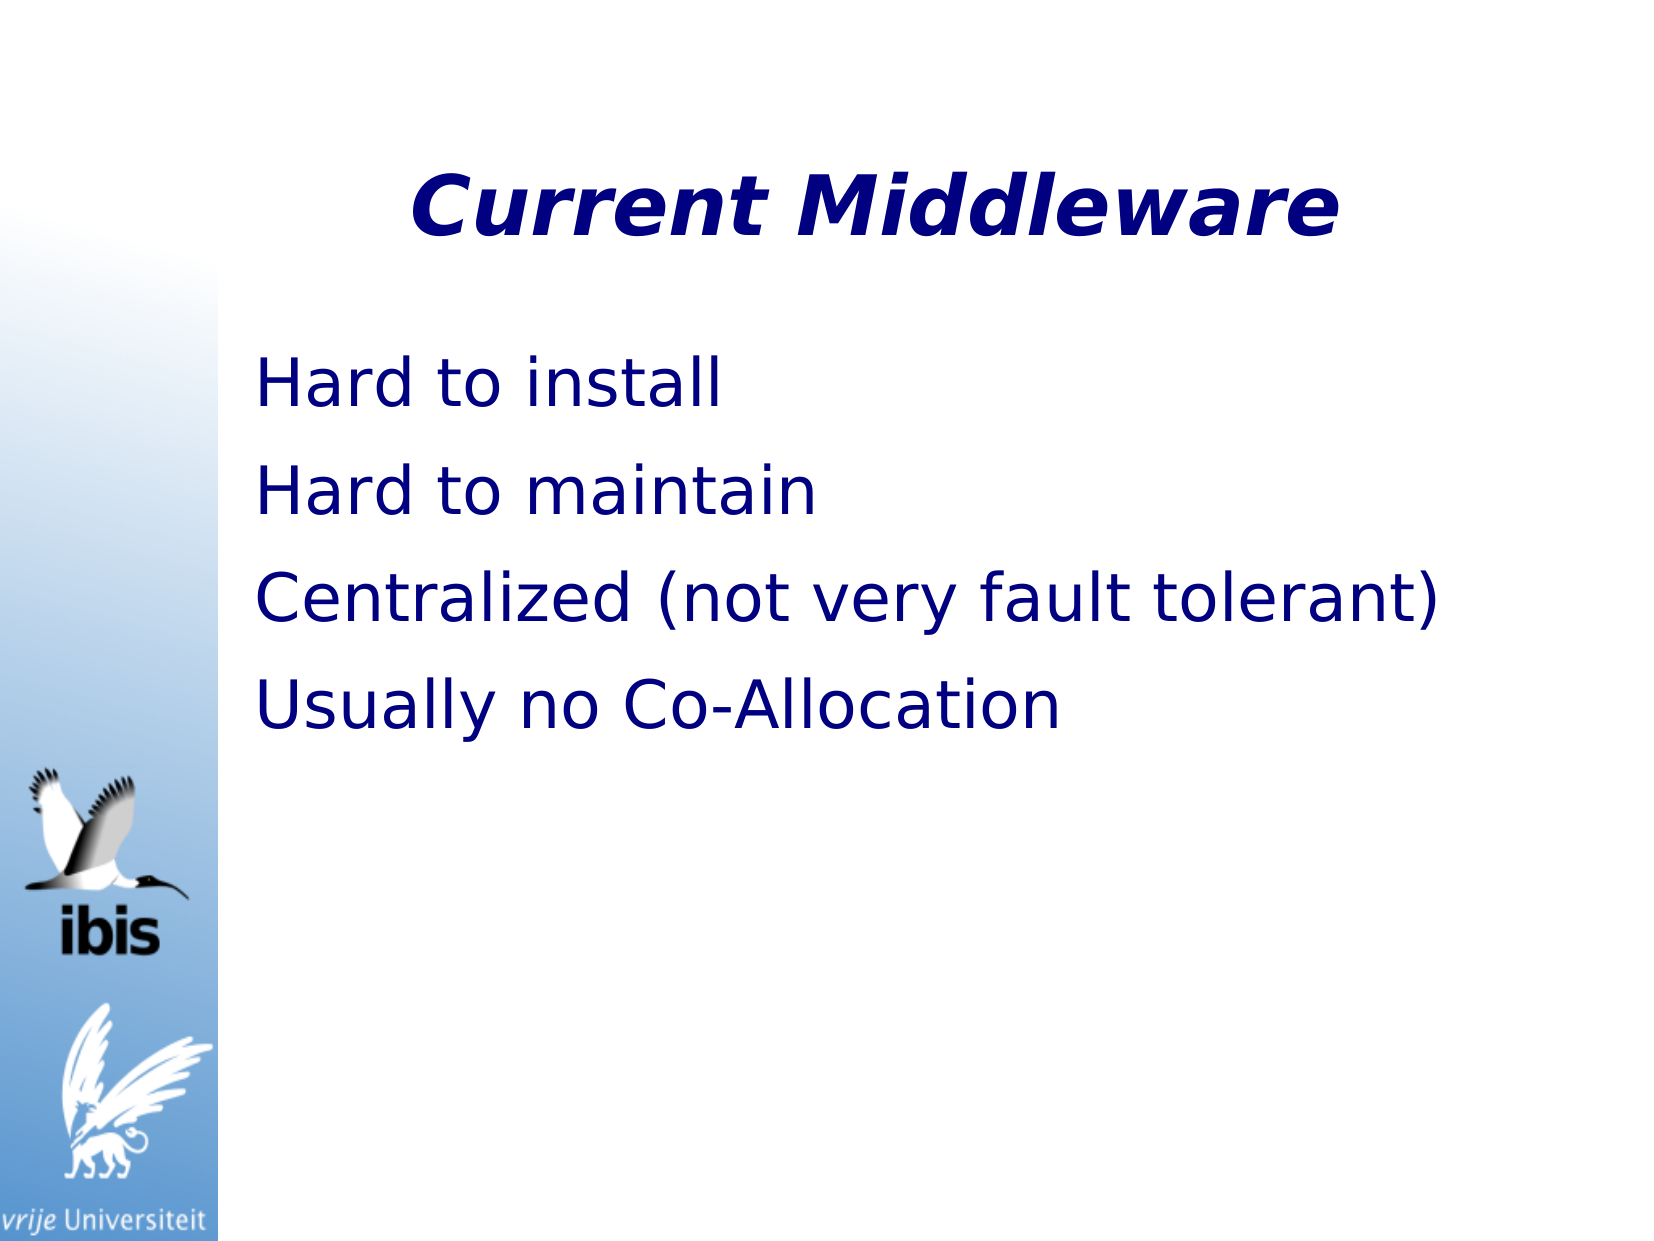

# Current Middleware
Hard to install
Hard to maintain
Centralized (not very fault tolerant)
Usually no Co-Allocation